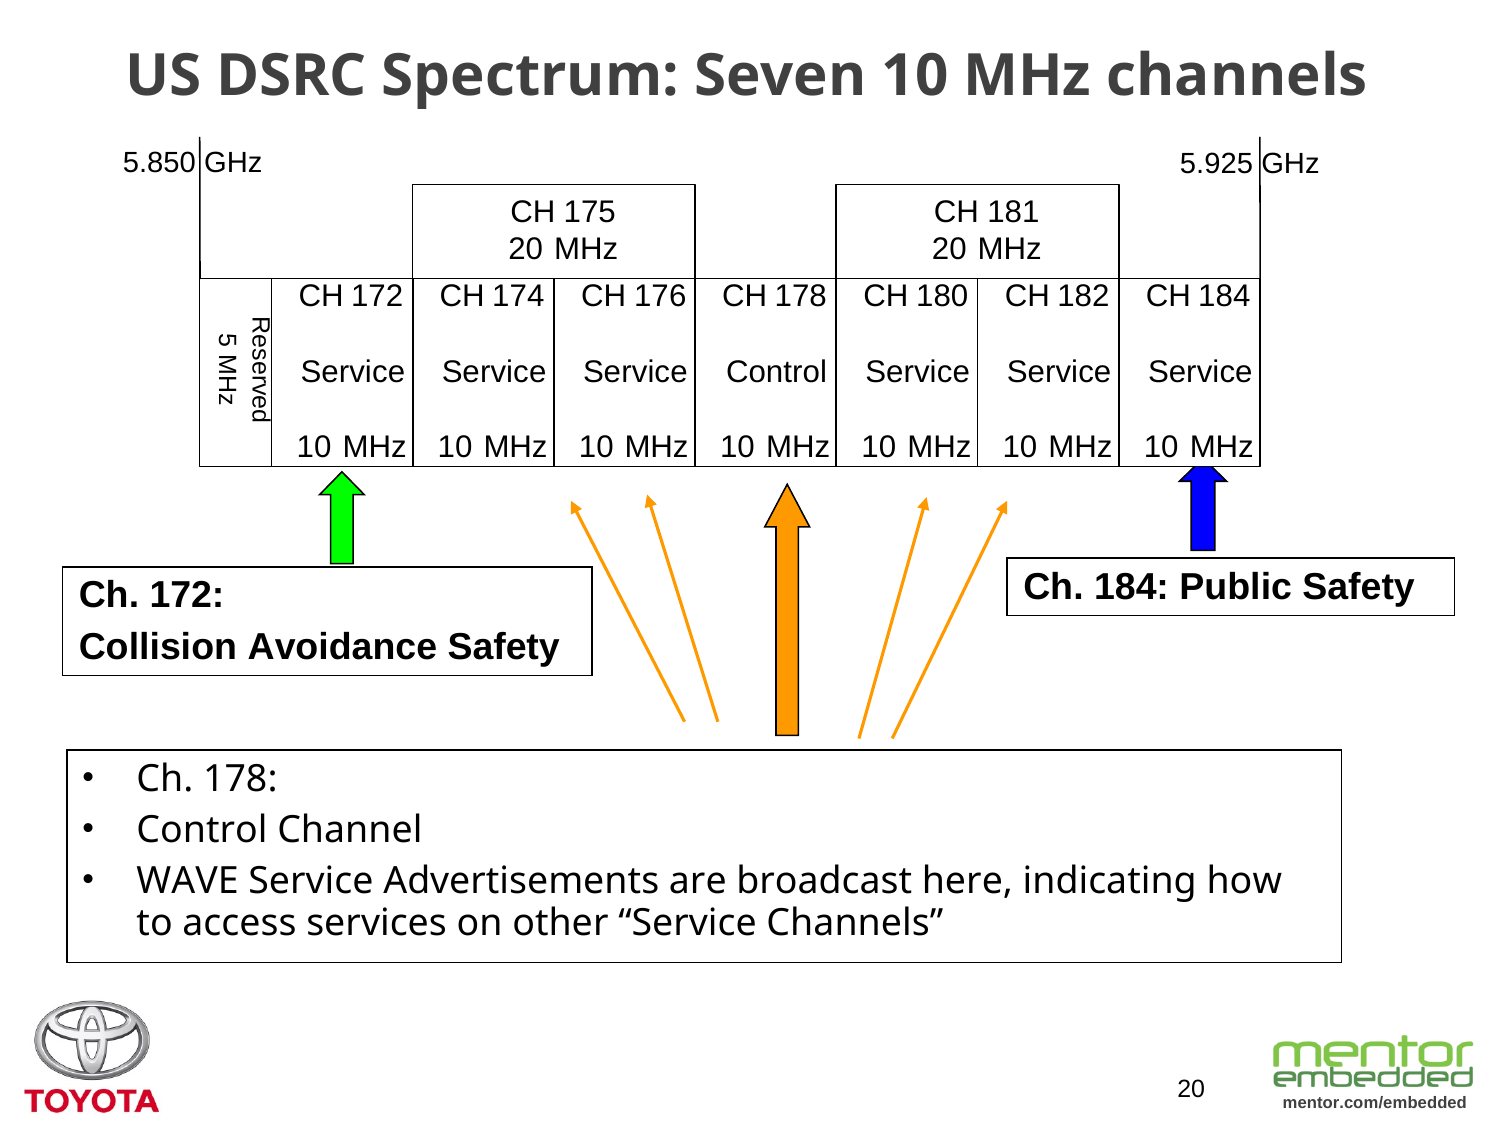

US DSRC Spectrum: Seven 10 MHz channels
5.850 GHz
5.925 GHz
CH
175
CH
181
20
MHz
20
MHz
CH
172
CH
174
CH
176
CH
178
CH
180
CH
182
CH
184
Reserved
5 MHz
Service
Service
Service
Control
Service
Service
Service
10
MHz
10
MHz
10
MHz
10
MHz
10
MHz
10
MHz
10
MHz
Ch. 184: Public Safety
Ch. 172:
Collision Avoidance Safety
Ch. 178:
Control Channel
WAVE Service Advertisements are broadcast here, indicating how to access services on other “Service Channels”